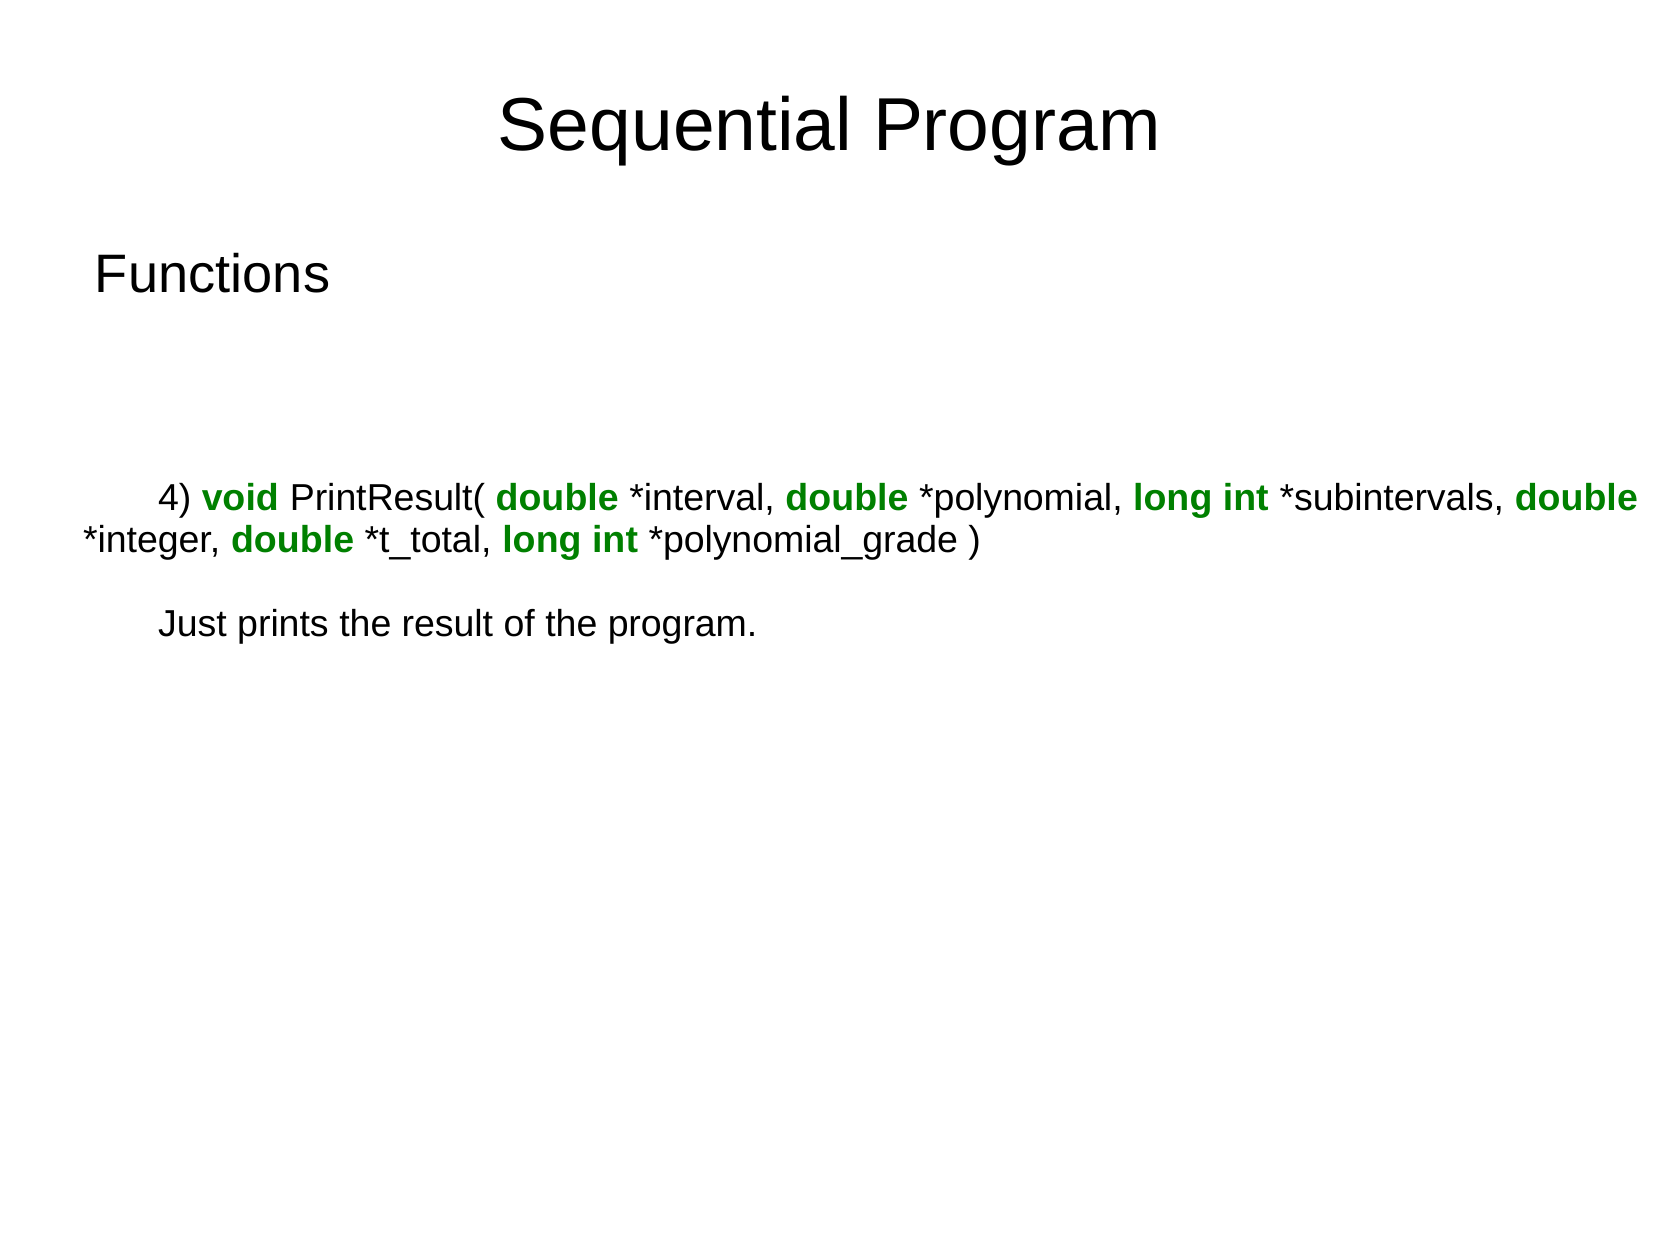

Sequential Program
	Functions
		4) void PrintResult( double *interval, double *polynomial, long int *subintervals, double 	*integer, double *t_total, long int *polynomial_grade )
		Just prints the result of the program.